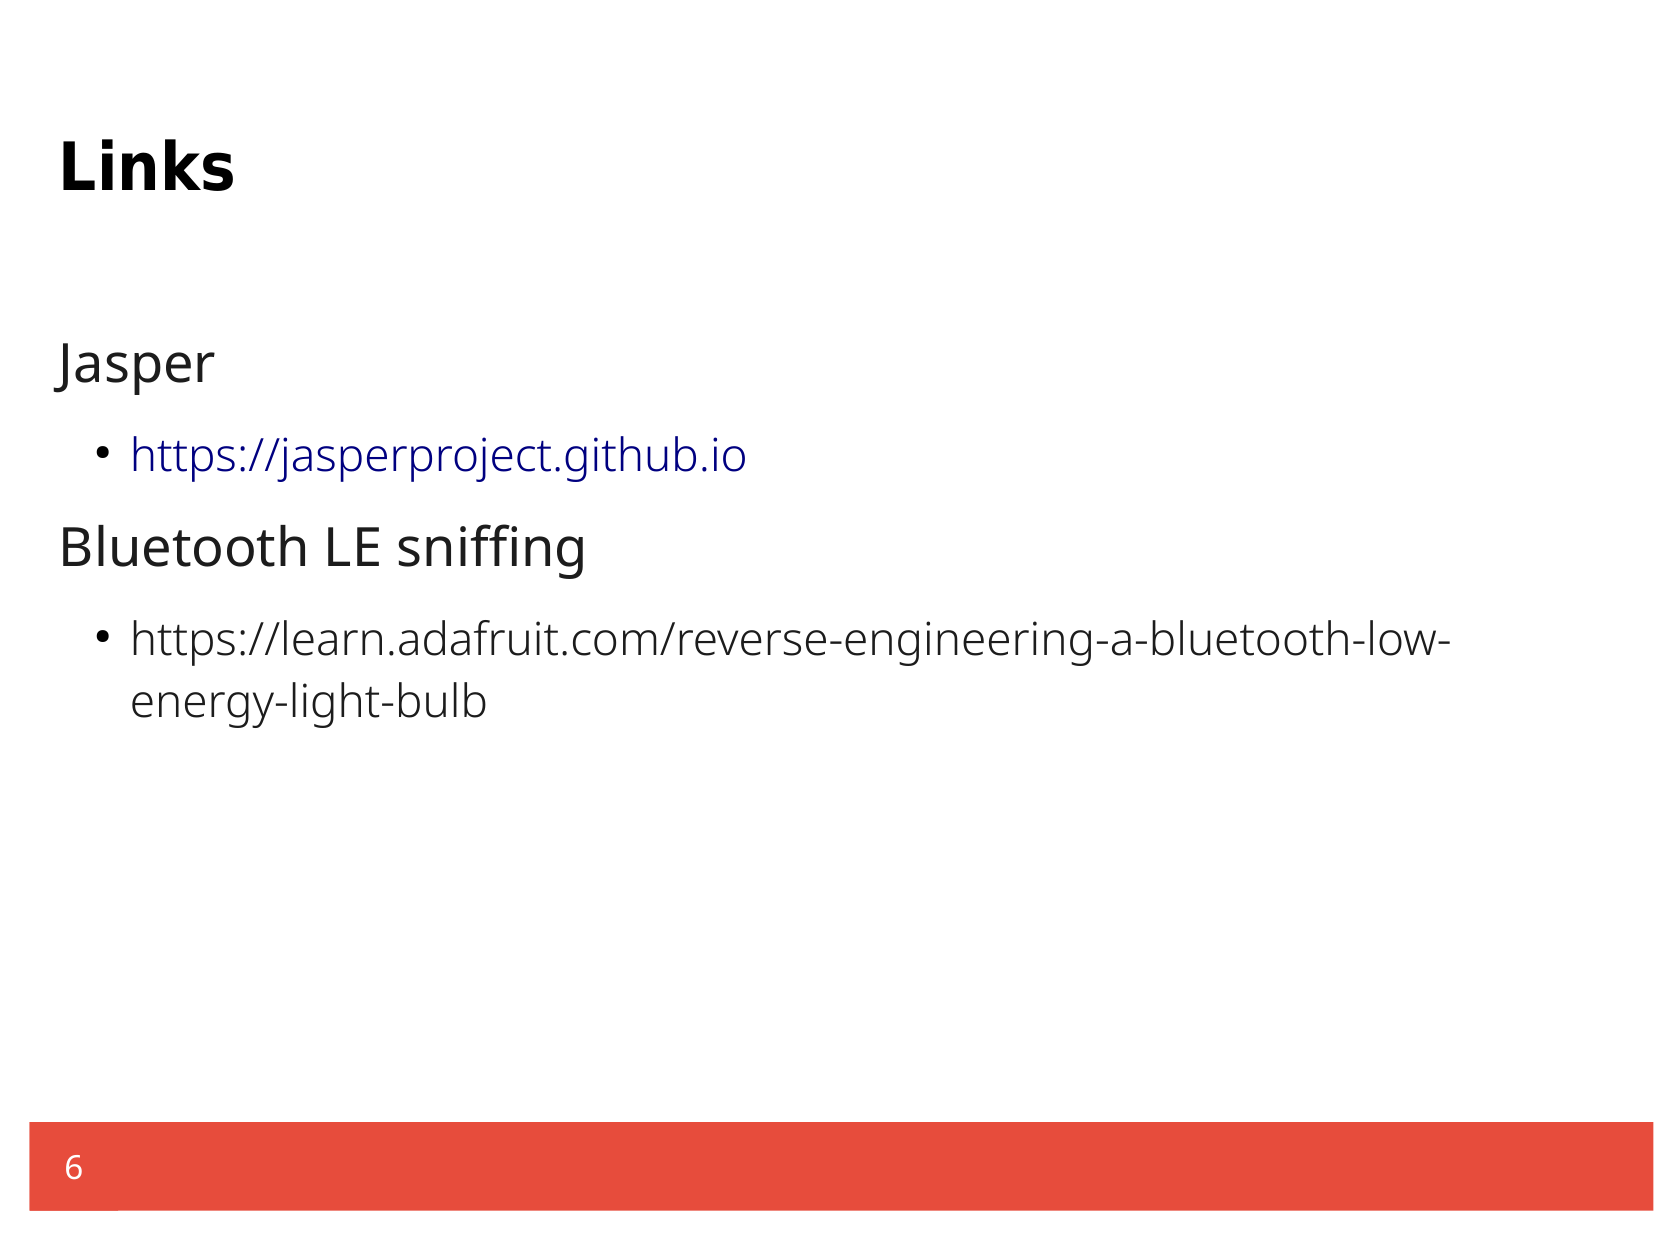

# Links
Jasper
https://jasperproject.github.io
Bluetooth LE sniffing
https://learn.adafruit.com/reverse-engineering-a-bluetooth-low-energy-light-bulb
6